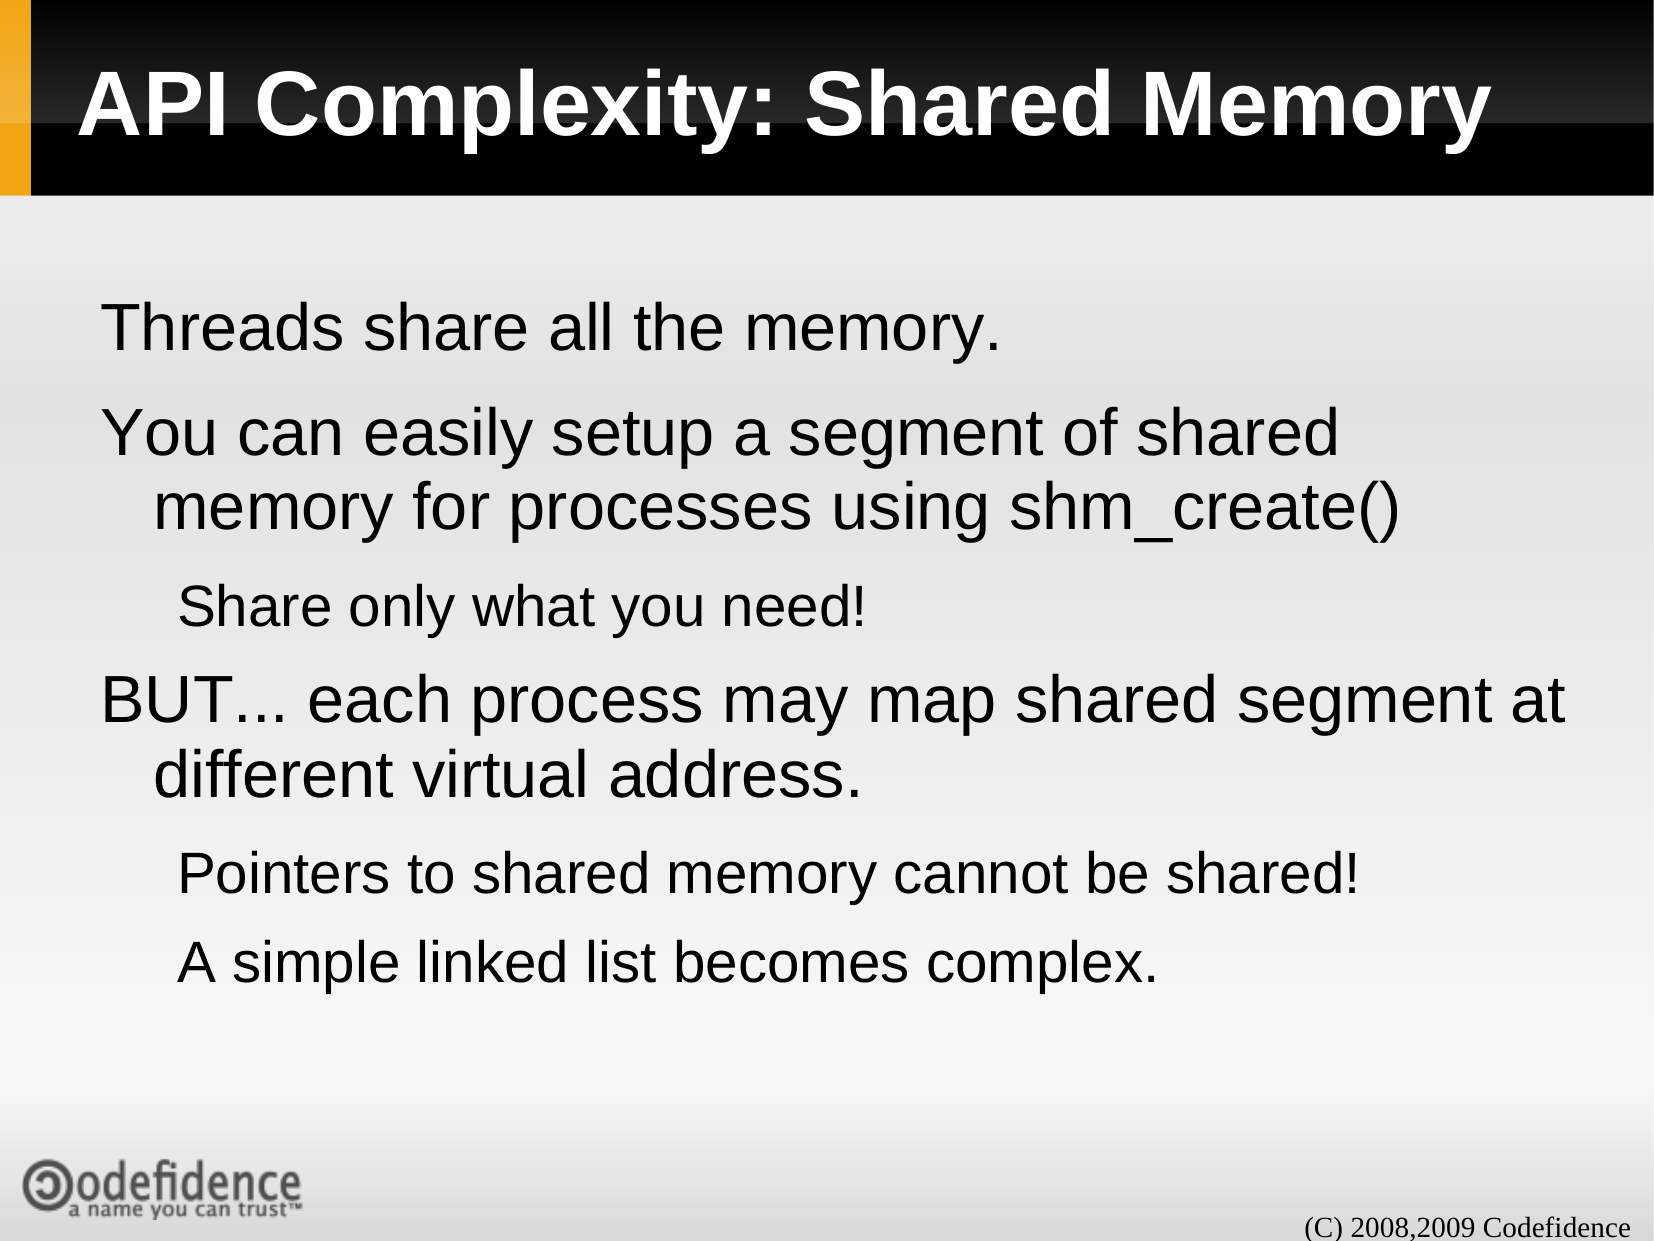

# API Complexity: Shared Memory
Threads share all the memory.
You can easily setup a segment of shared memory for processes using shm_create()
Share only what you need!
BUT... each process may map shared segment at different virtual address.
Pointers to shared memory cannot be shared!
A simple linked list becomes complex.